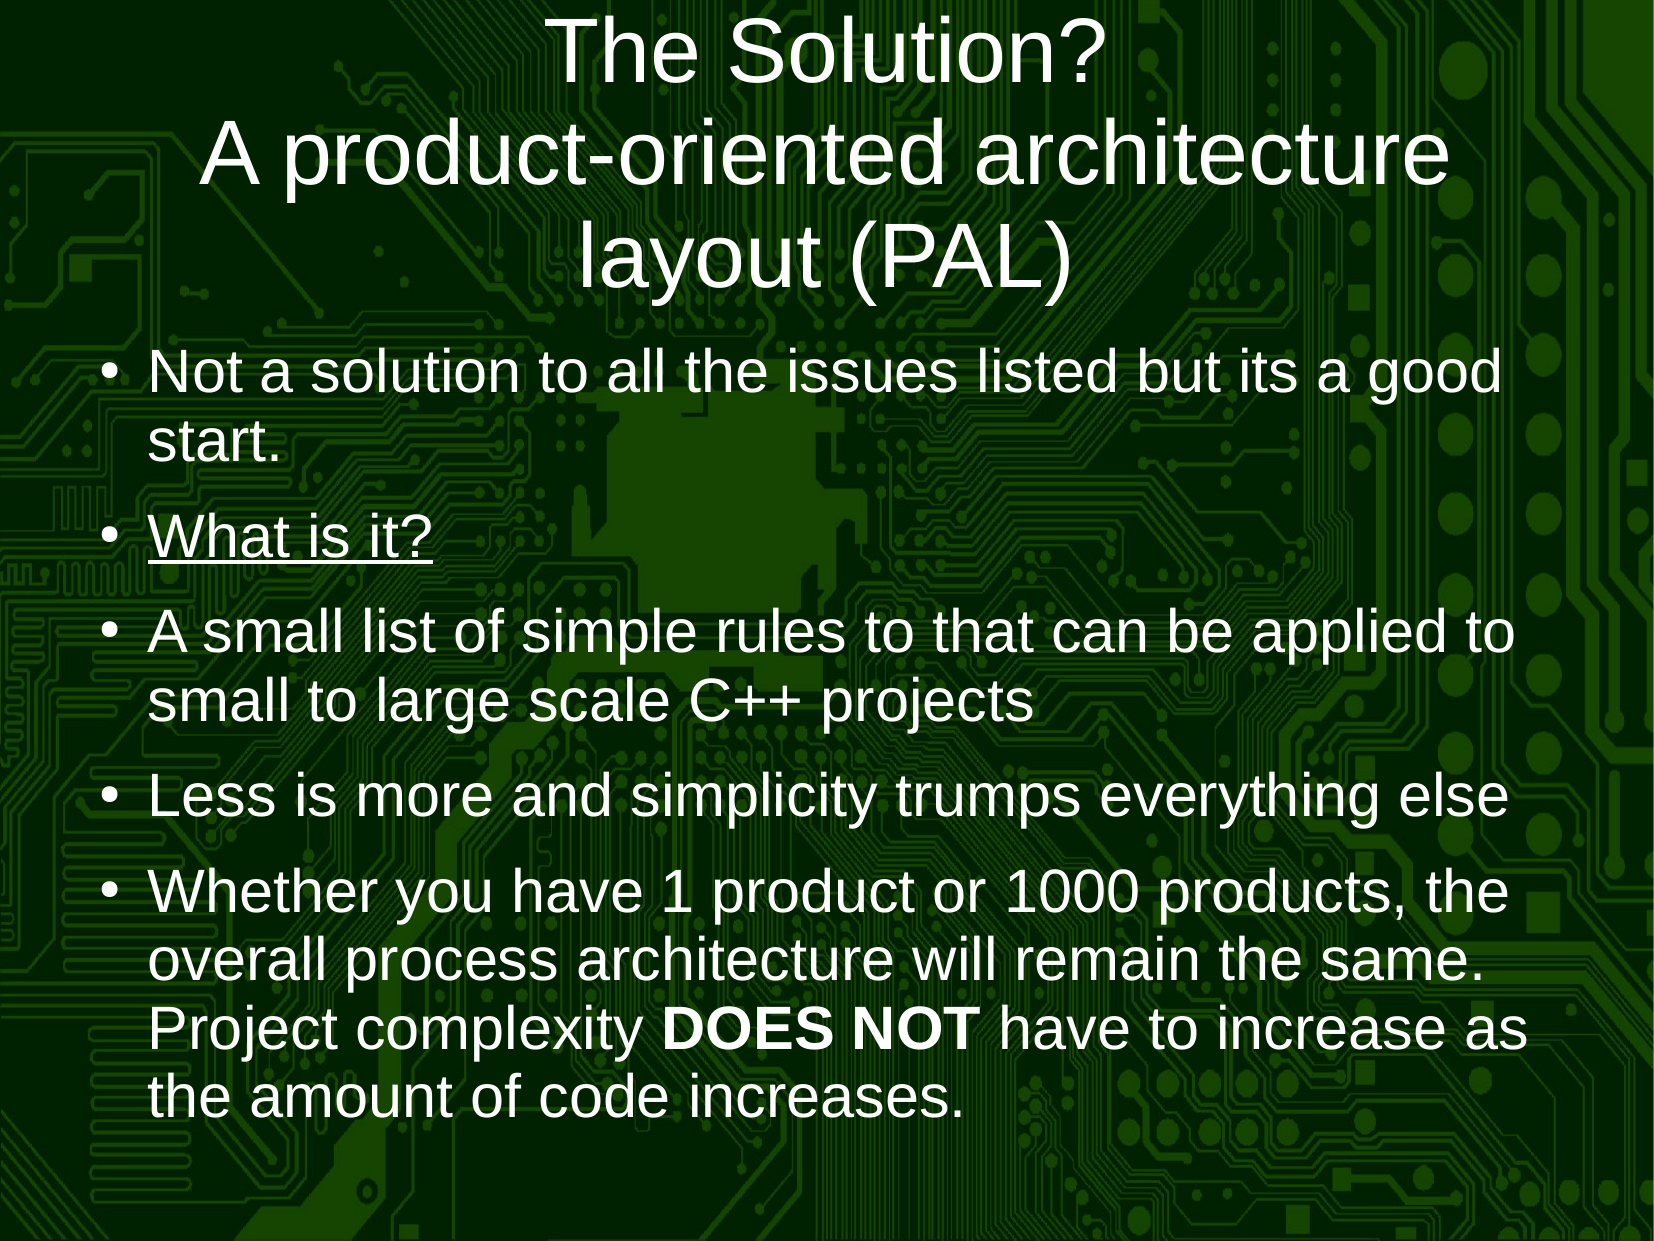

# The Solution? A product-oriented architecture layout (PAL)
Not a solution to all the issues listed but its a good start.
What is it?
A small list of simple rules to that can be applied to small to large scale C++ projects
Less is more and simplicity trumps everything else
Whether you have 1 product or 1000 products, the overall process architecture will remain the same. Project complexity DOES NOT have to increase as the amount of code increases.